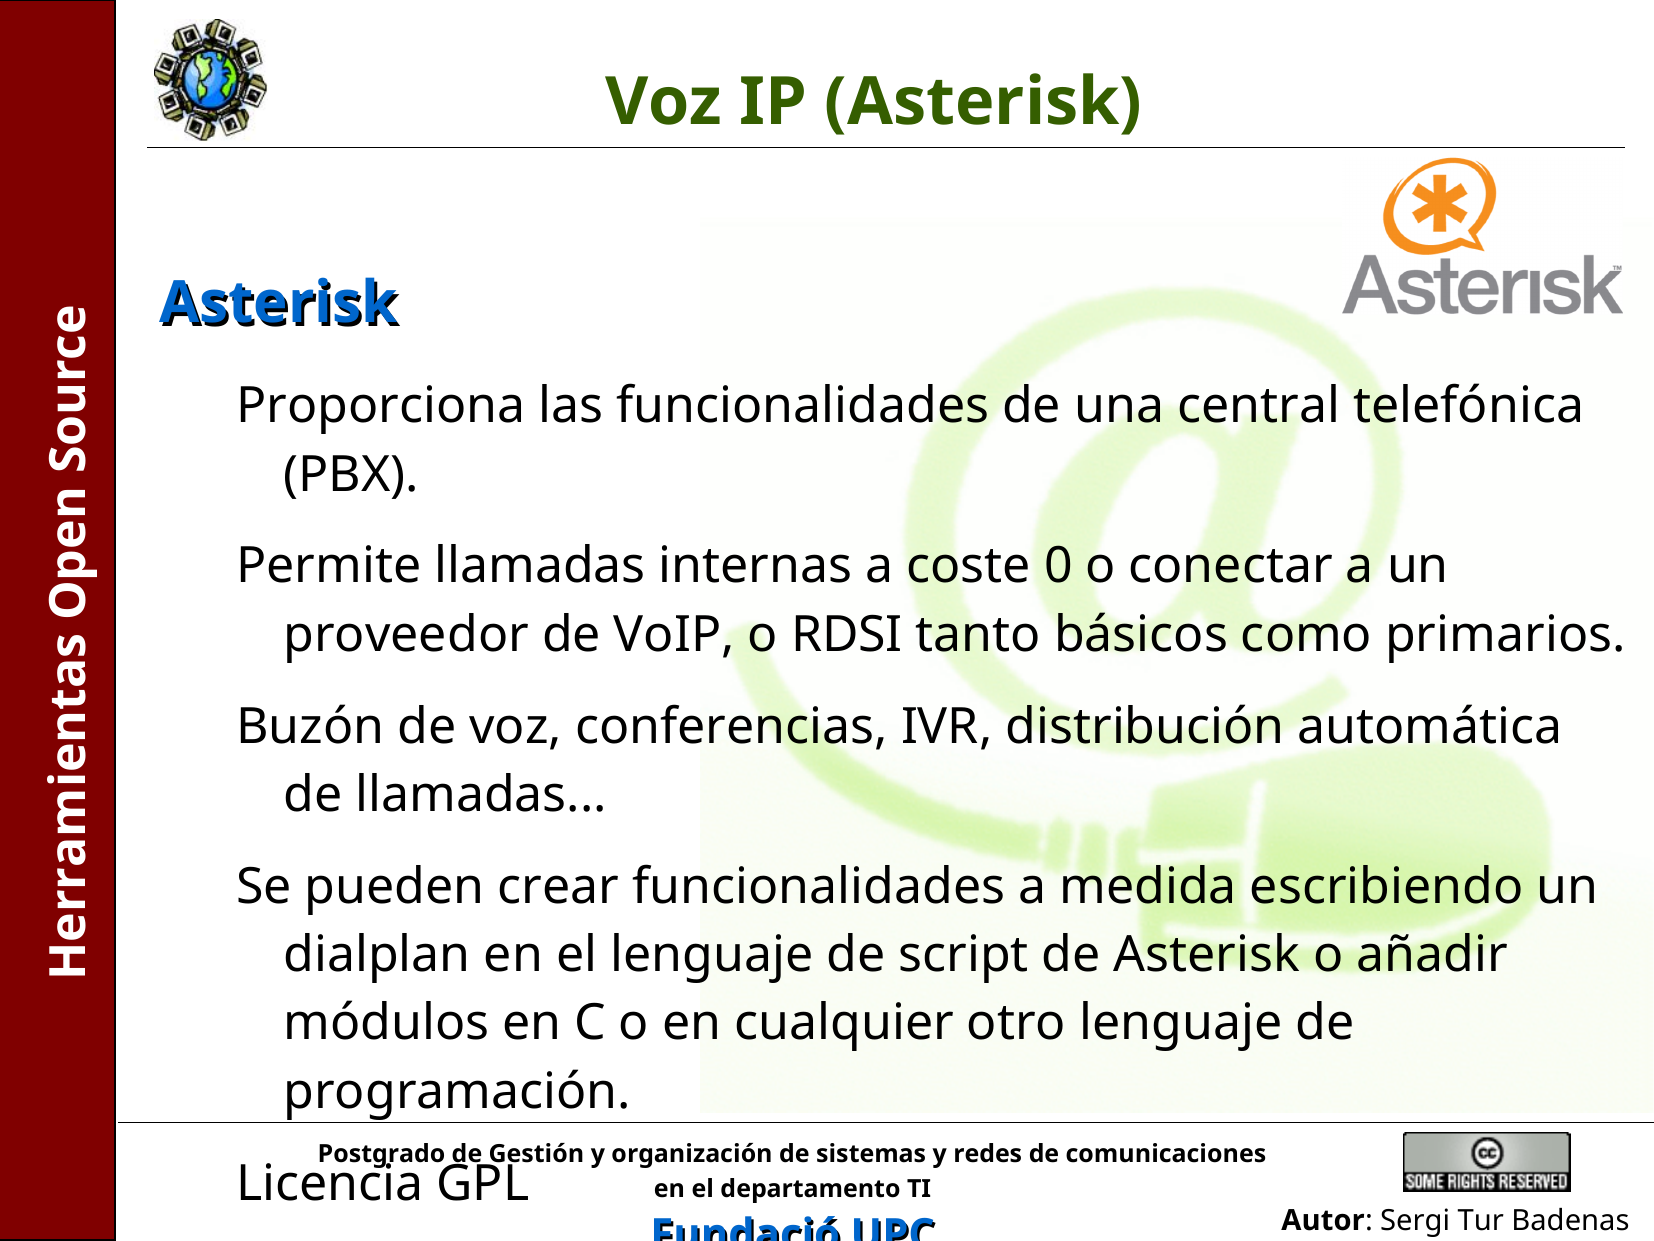

# Voz IP (Asterisk)
Asterisk
Proporciona las funcionalidades de una central telefónica (PBX).
Permite llamadas internas a coste 0 o conectar a un proveedor de VoIP, o RDSI tanto básicos como primarios.
Buzón de voz, conferencias, IVR, distribución automática de llamadas...
Se pueden crear funcionalidades a medida escribiendo un dialplan en el lenguaje de script de Asterisk o añadir módulos en C o en cualquier otro lenguaje de programación.
Licencia GPL
Soporta los protocolos voIP: pSIP, H.323, IAX y MGCP.